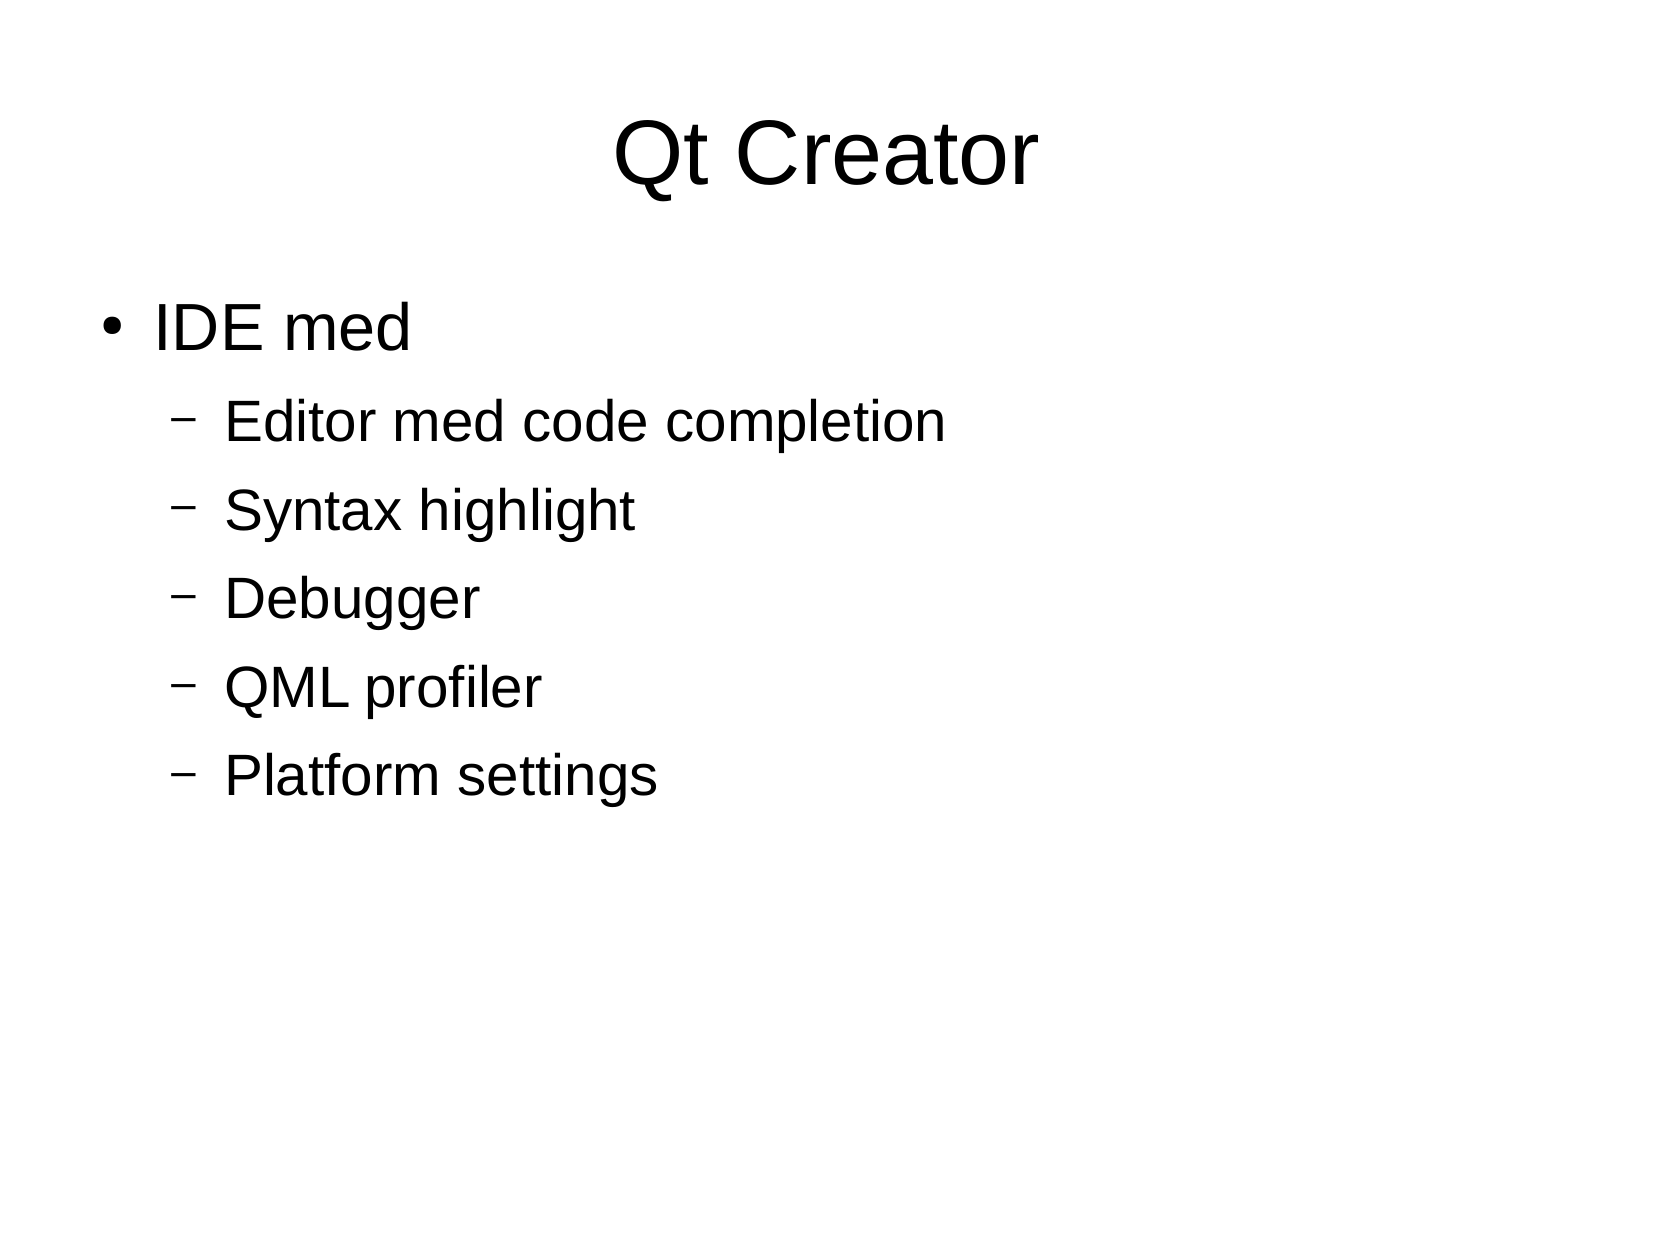

# Qt Creator
IDE med
Editor med code completion
Syntax highlight
Debugger
QML profiler
Platform settings